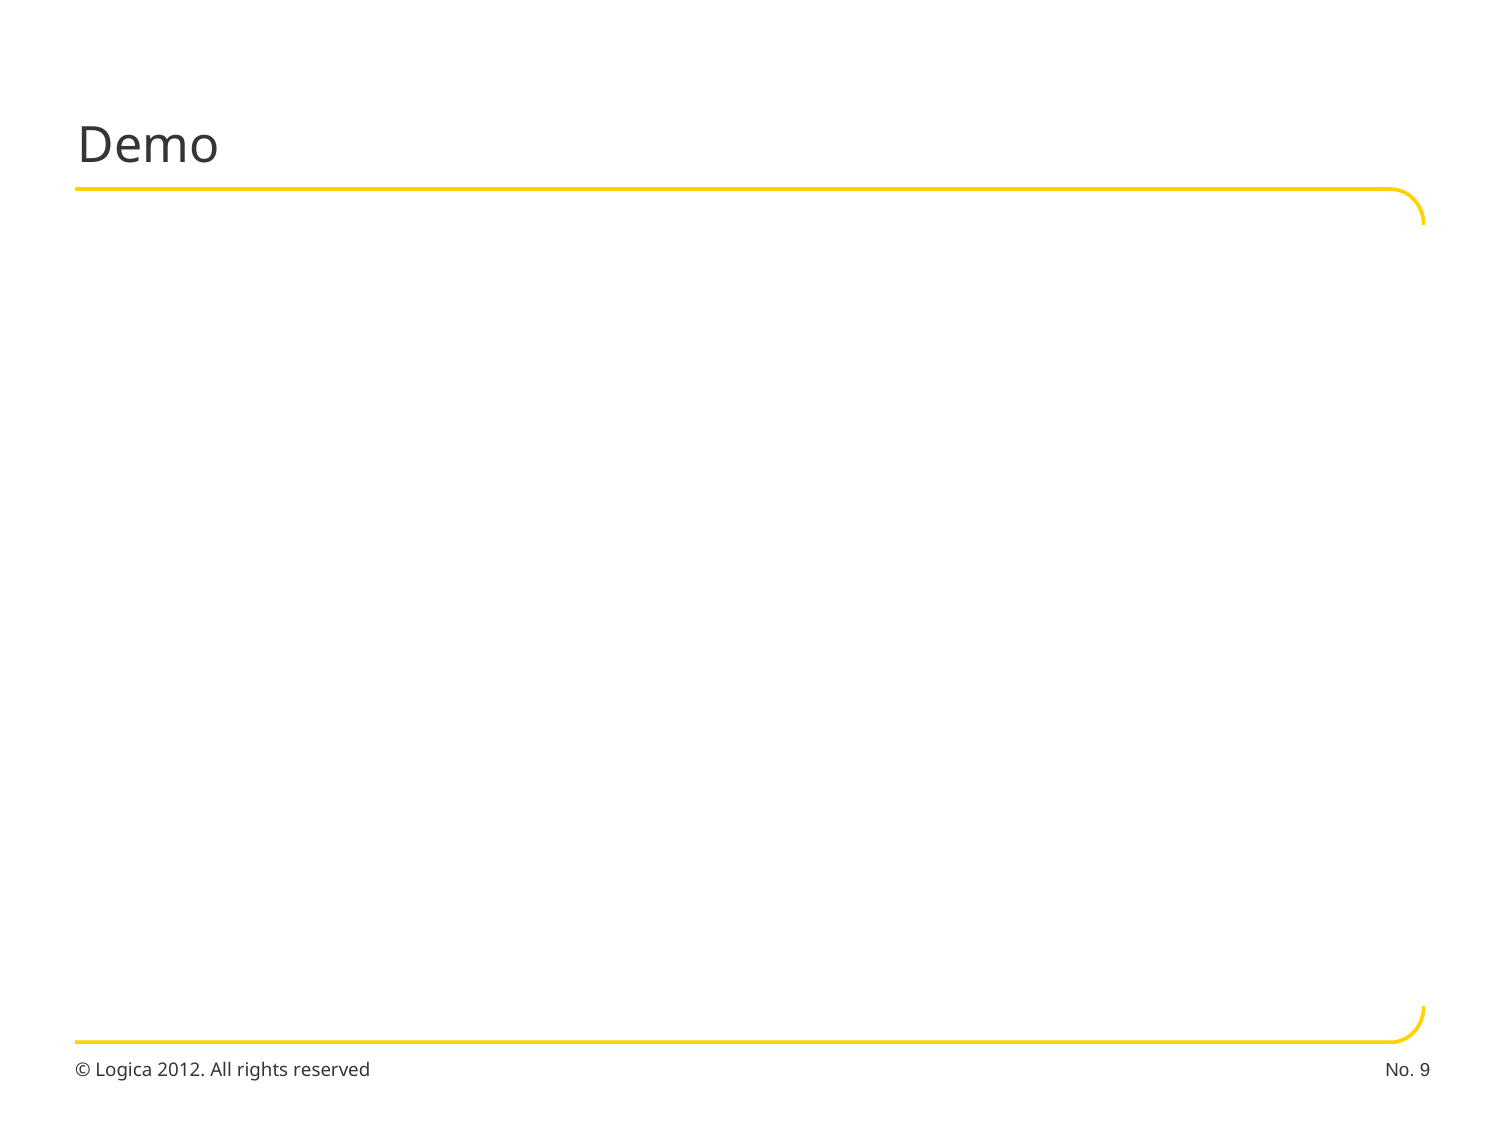

# Demo
Paniek applicatie
No.
2 November 2010